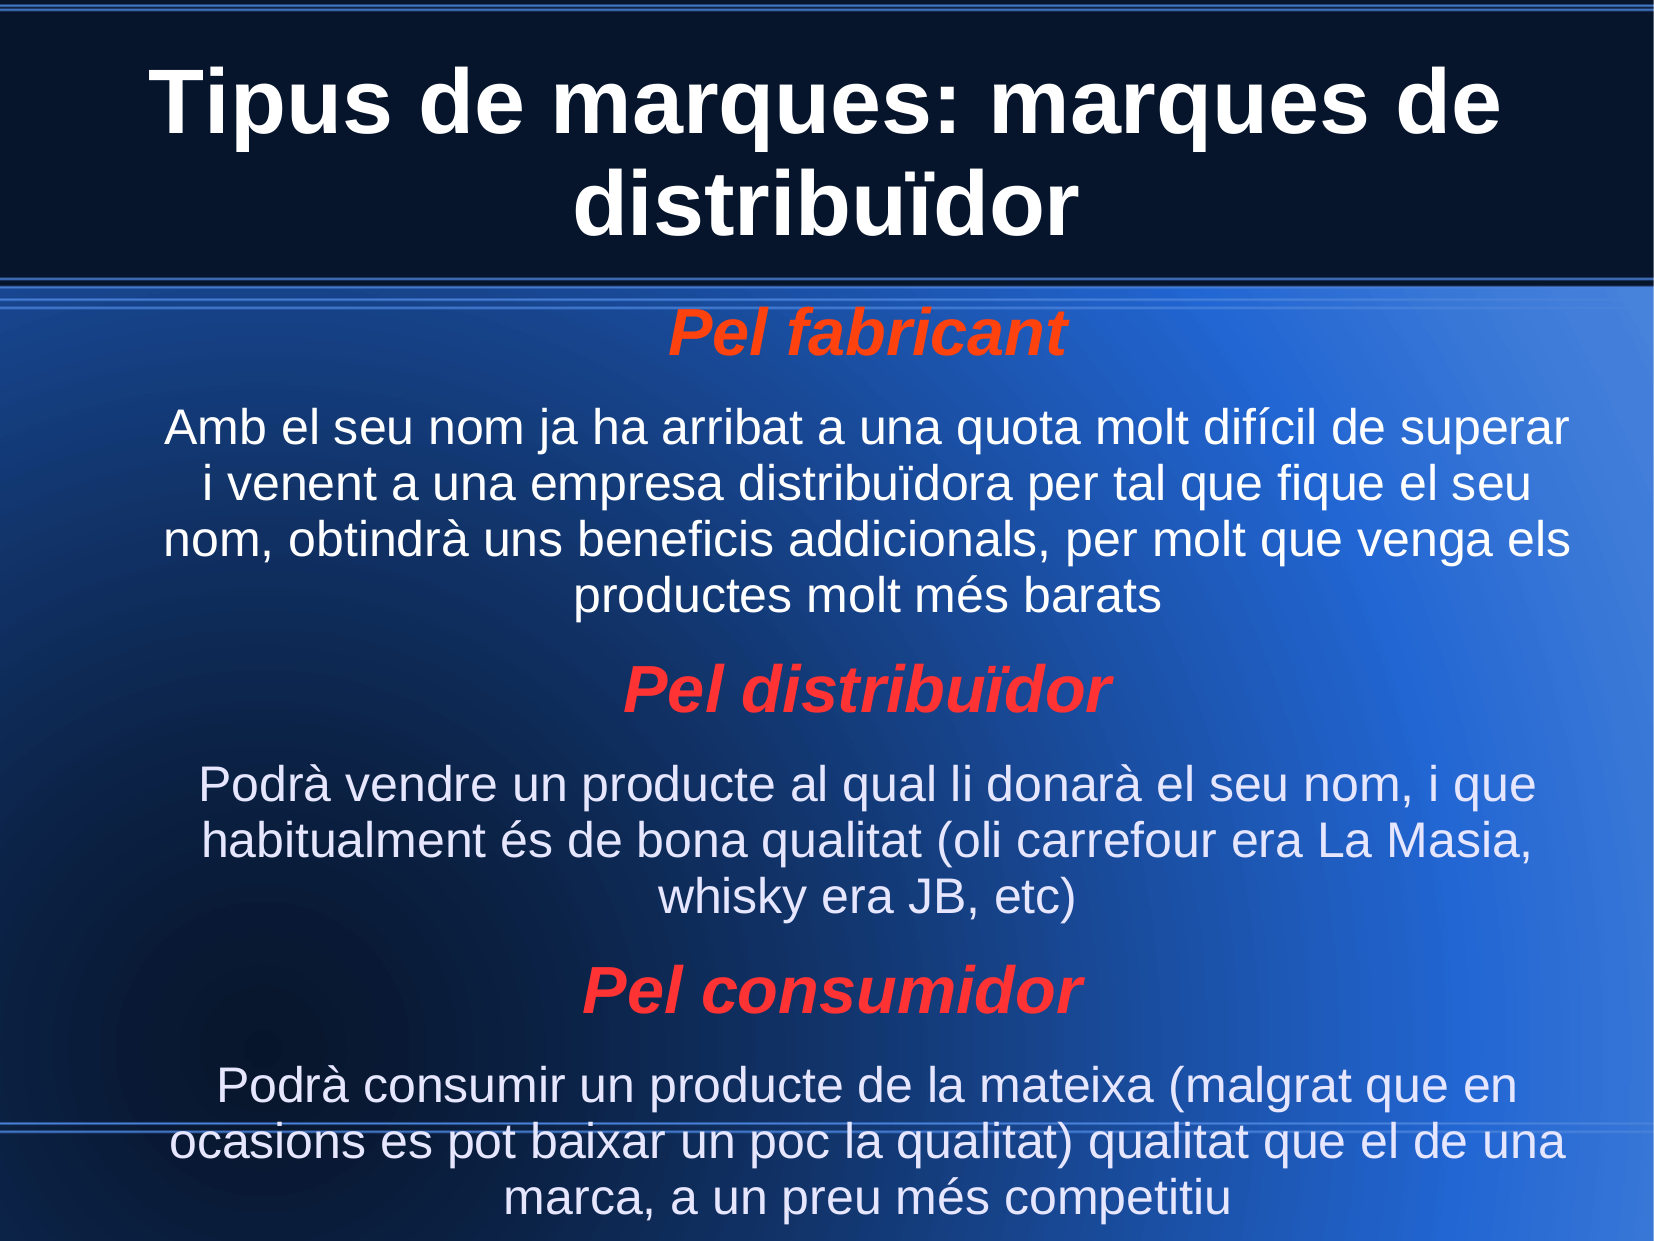

# Tipus de marques: marques de distribuïdor
Pel fabricant
Amb el seu nom ja ha arribat a una quota molt difícil de superar i venent a una empresa distribuïdora per tal que fique el seu nom, obtindrà uns beneficis addicionals, per molt que venga els productes molt més barats
Pel distribuïdor
Podrà vendre un producte al qual li donarà el seu nom, i que habitualment és de bona qualitat (oli carrefour era La Masia, whisky era JB, etc)
Pel consumidor
Podrà consumir un producte de la mateixa (malgrat que en ocasions es pot baixar un poc la qualitat) qualitat que el de una marca, a un preu més competitiu